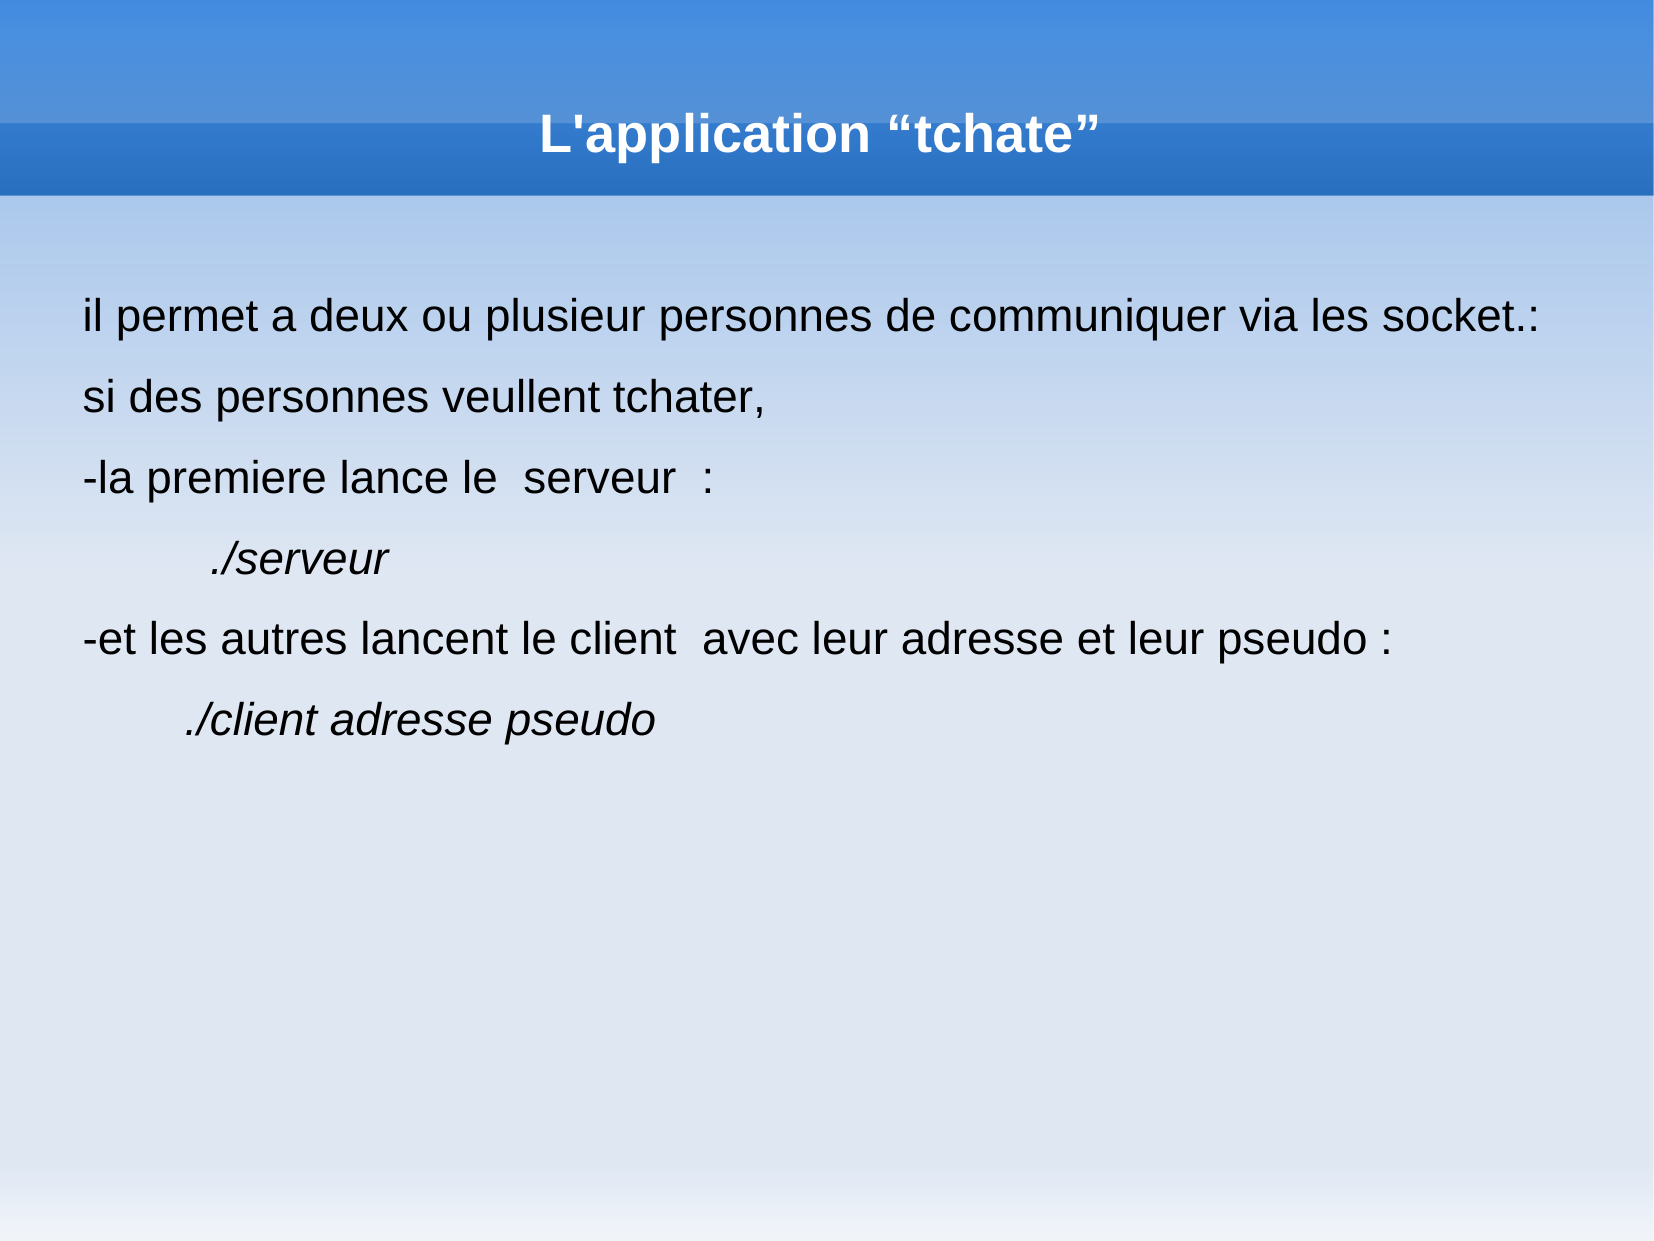

# L'application “tchate”
il permet a deux ou plusieur personnes de communiquer via les socket.:
si des personnes veullent tchater,
-la premiere lance le serveur :
 ./serveur
-et les autres lancent le client avec leur adresse et leur pseudo :
 ./client adresse pseudo